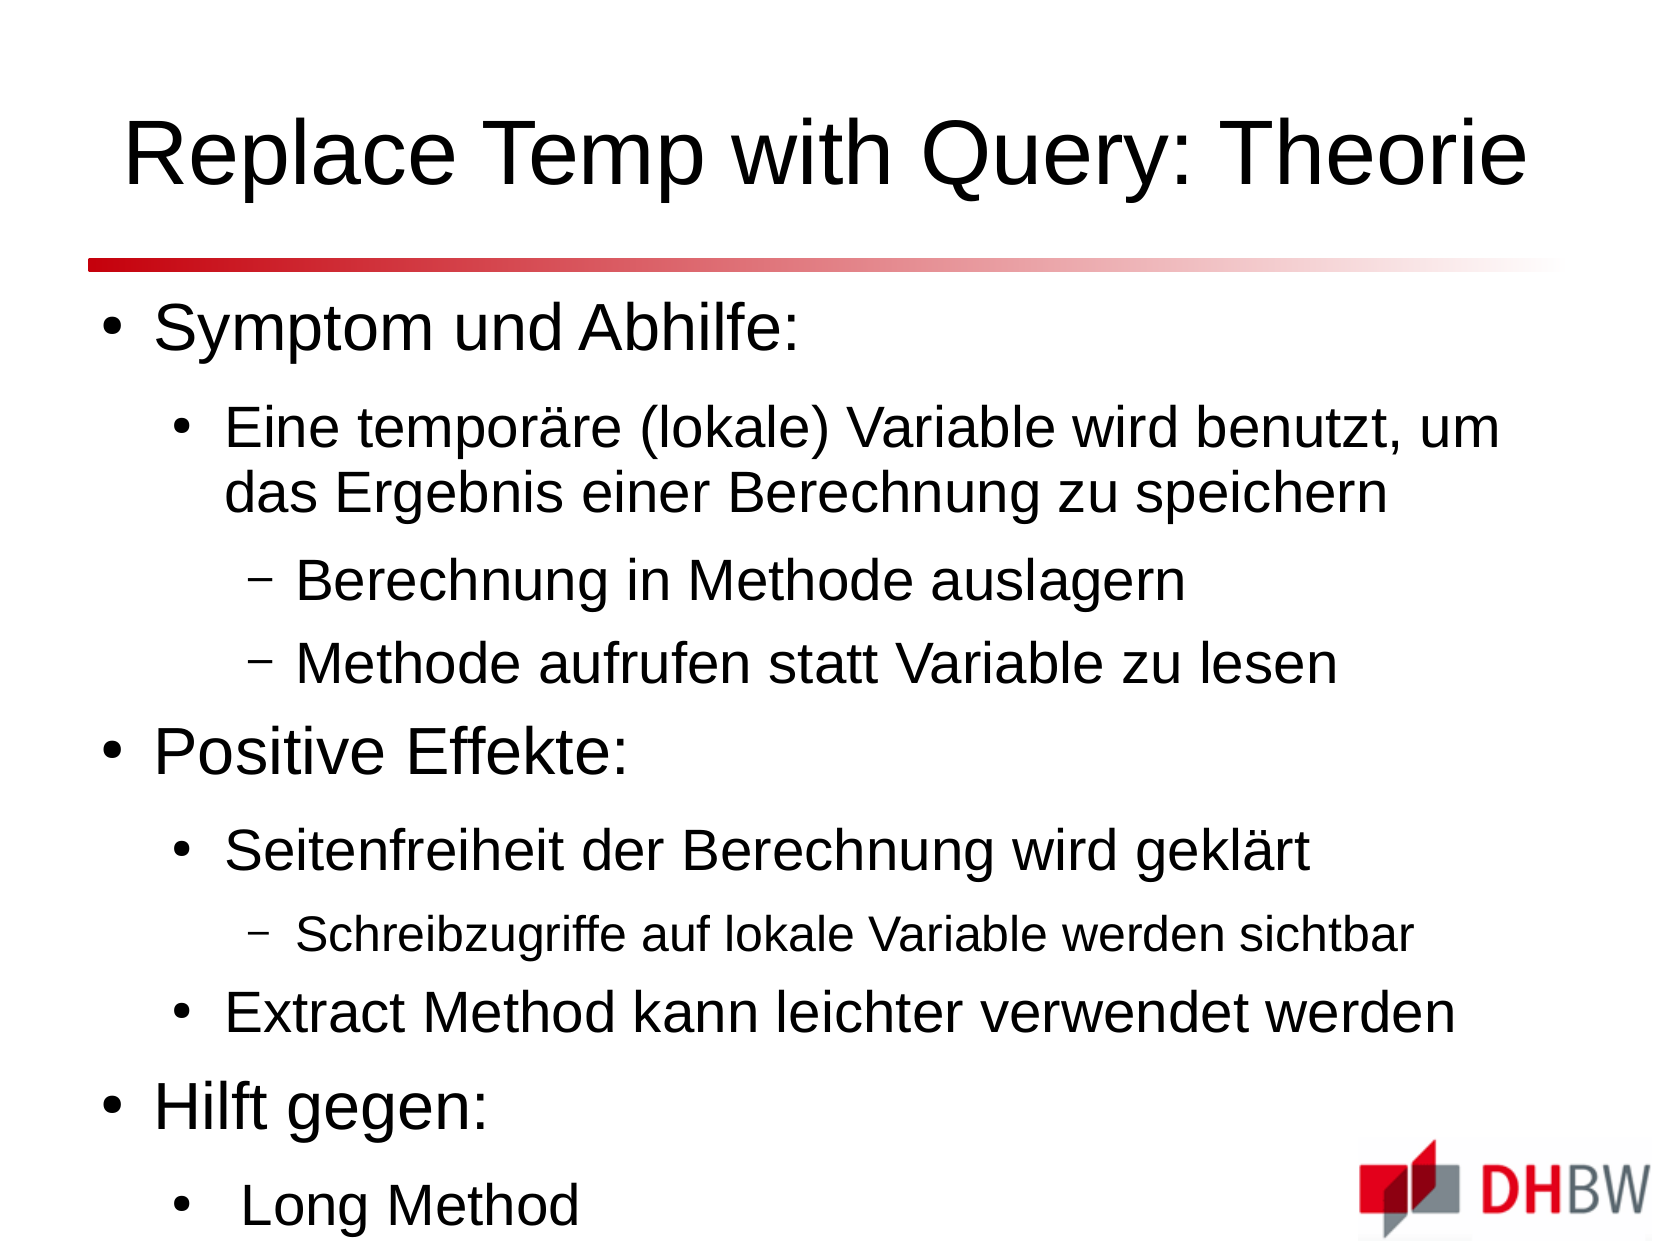

# Replace Temp with Query: Theorie
Symptom und Abhilfe:
Eine temporäre (lokale) Variable wird benutzt, um das Ergebnis einer Berechnung zu speichern
Berechnung in Methode auslagern
Methode aufrufen statt Variable zu lesen
Positive Effekte:
Seitenfreiheit der Berechnung wird geklärt
Schreibzugriffe auf lokale Variable werden sichtbar
Extract Method kann leichter verwendet werden
Hilft gegen:
 Long Method